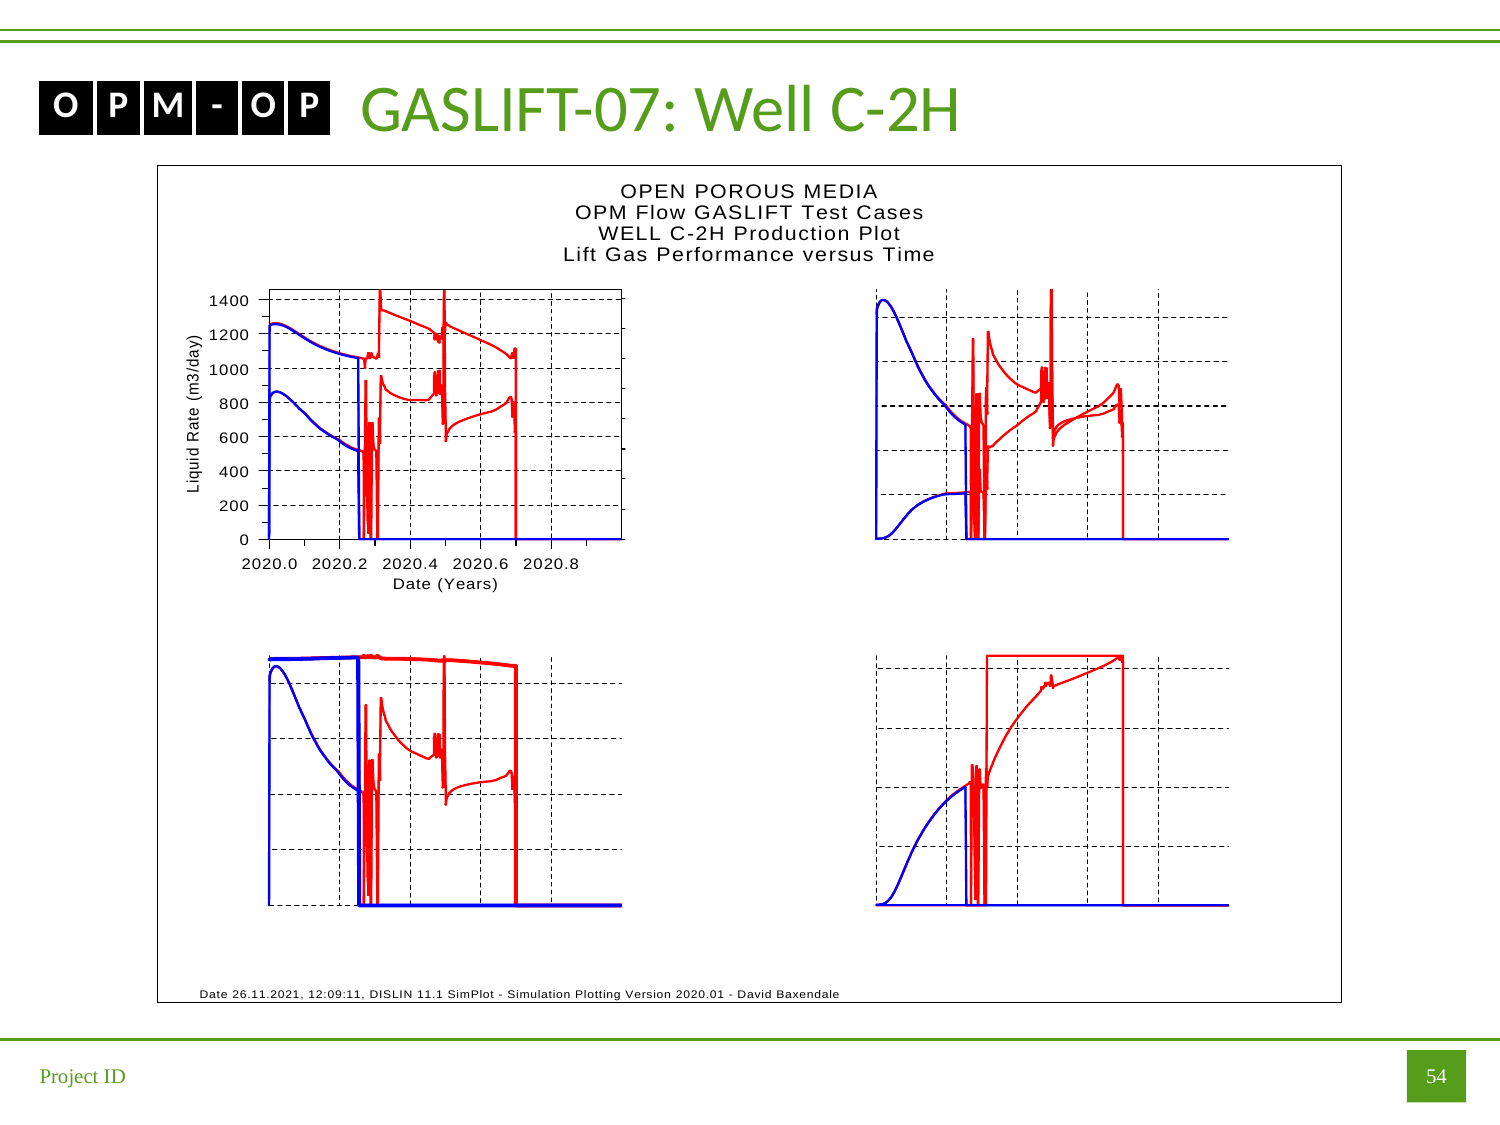

# GASLIFT-07: well C-2H
Project ID
54